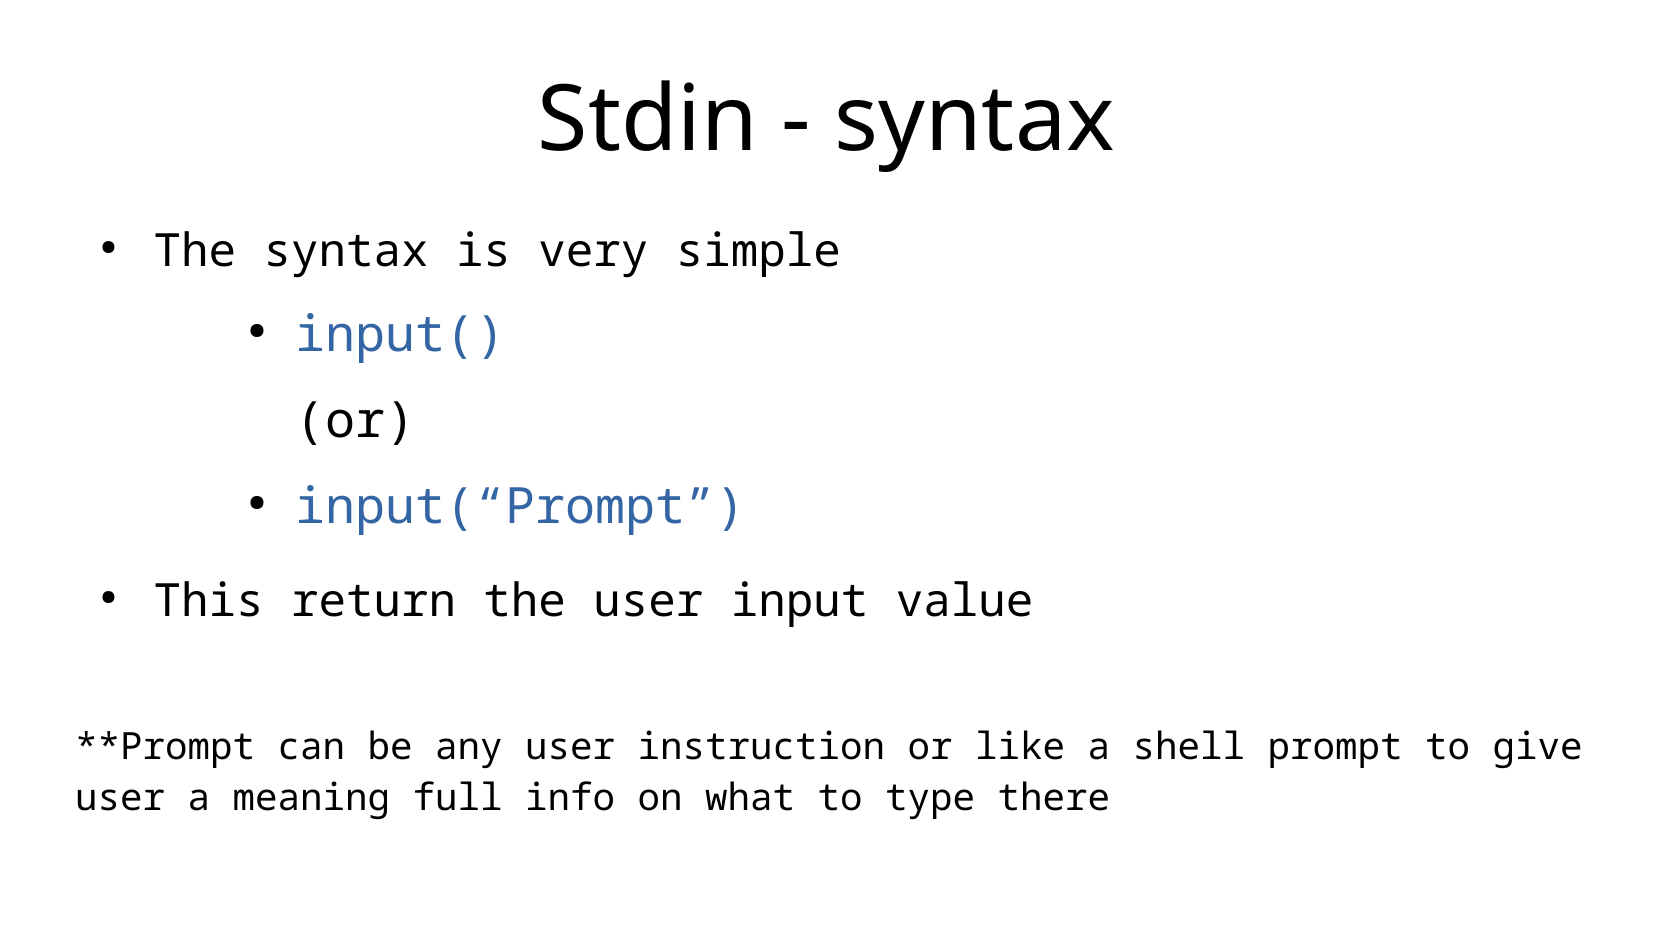

# Stdin - syntax
The syntax is very simple
input()
(or)
input(“Prompt”)
This return the user input value
**Prompt can be any user instruction or like a shell prompt to give
user a meaning full info on what to type there